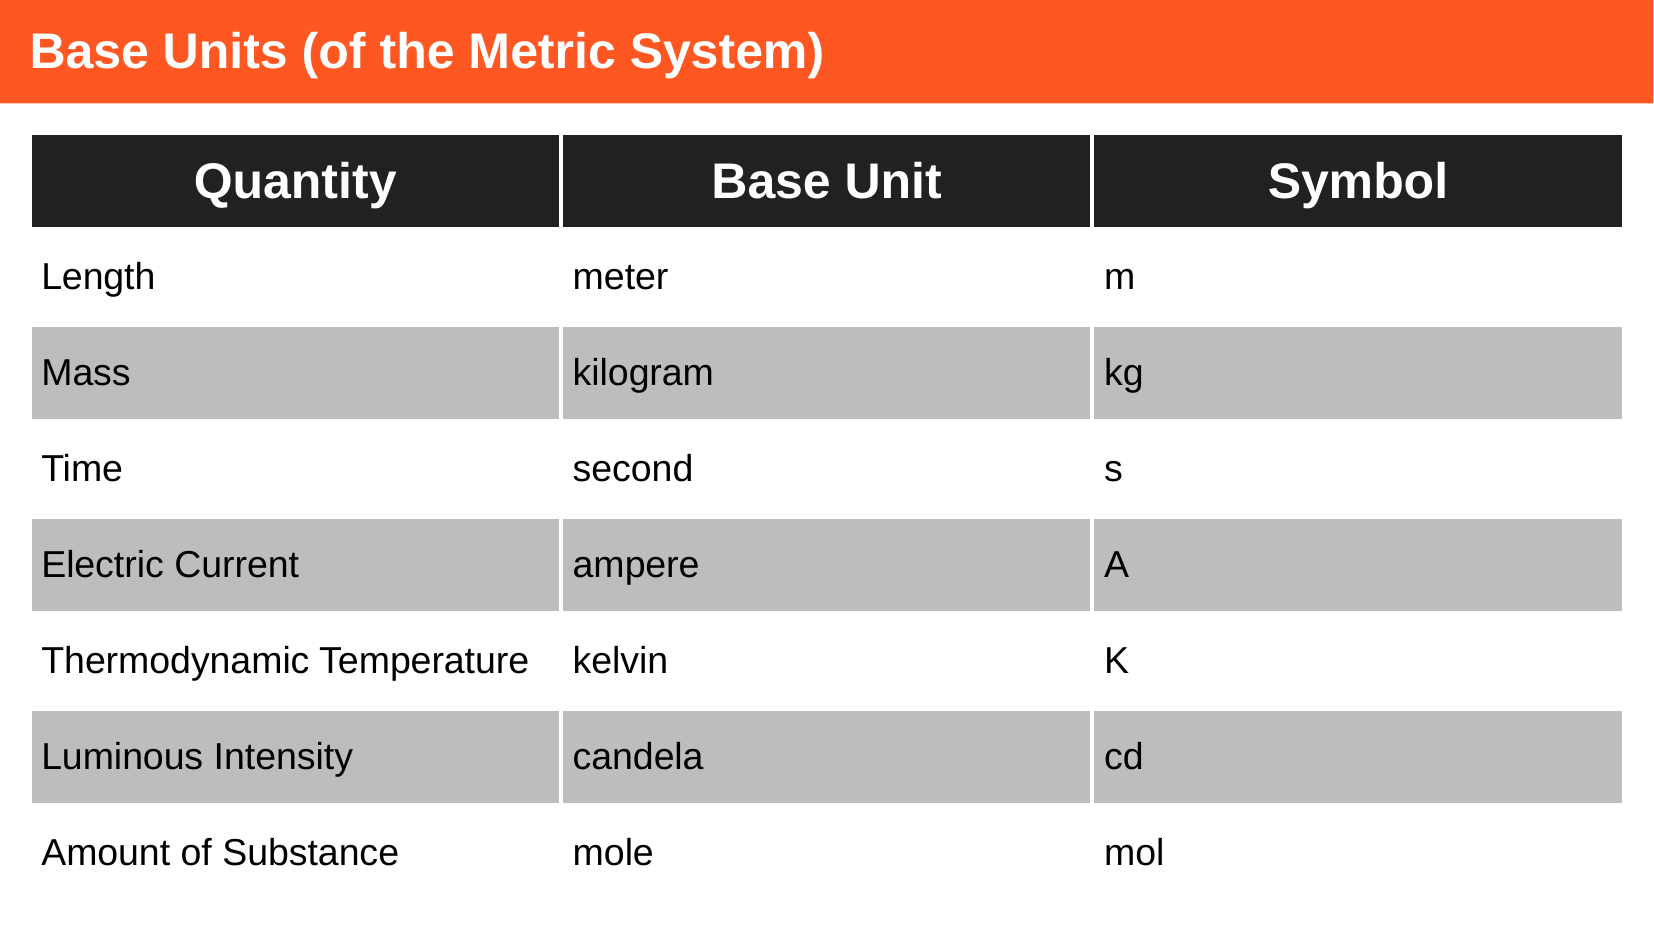

# Base Units (of the Metric System)
| Quantity | Base Unit | Symbol |
| --- | --- | --- |
| Length | meter | m |
| Mass | kilogram | kg |
| Time | second | s |
| Electric Current | ampere | A |
| Thermodynamic Temperature | kelvin | K |
| Luminous Intensity | candela | cd |
| Amount of Substance | mole | mol |
Advanced Design and Programming
28
© 2022 Dirk Riehle - Some Rights Reserved